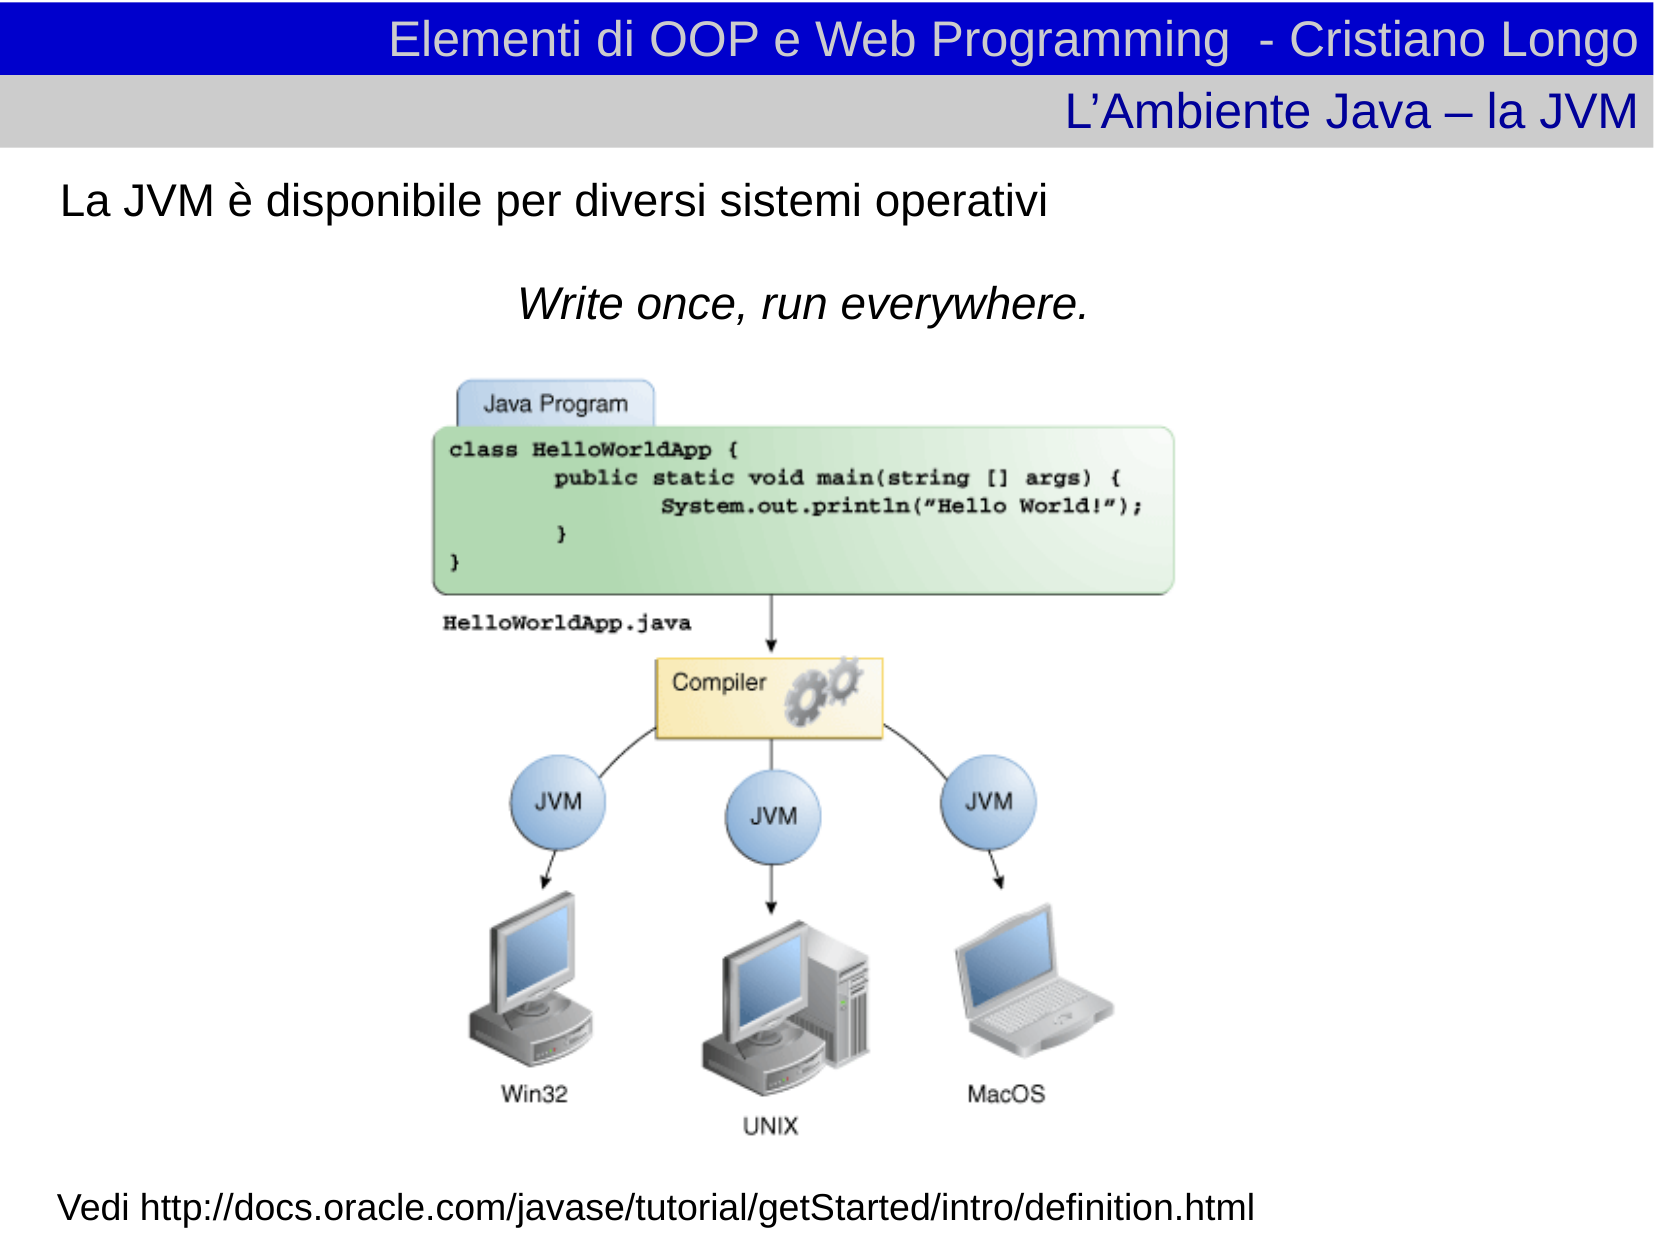

# Elementi di OOP e Web Programming - Cristiano Longo
L’Ambiente Java – la JVM
La JVM è disponibile per diversi sistemi operativi
Write once, run everywhere.
Vedi http://docs.oracle.com/javase/tutorial/getStarted/intro/definition.html